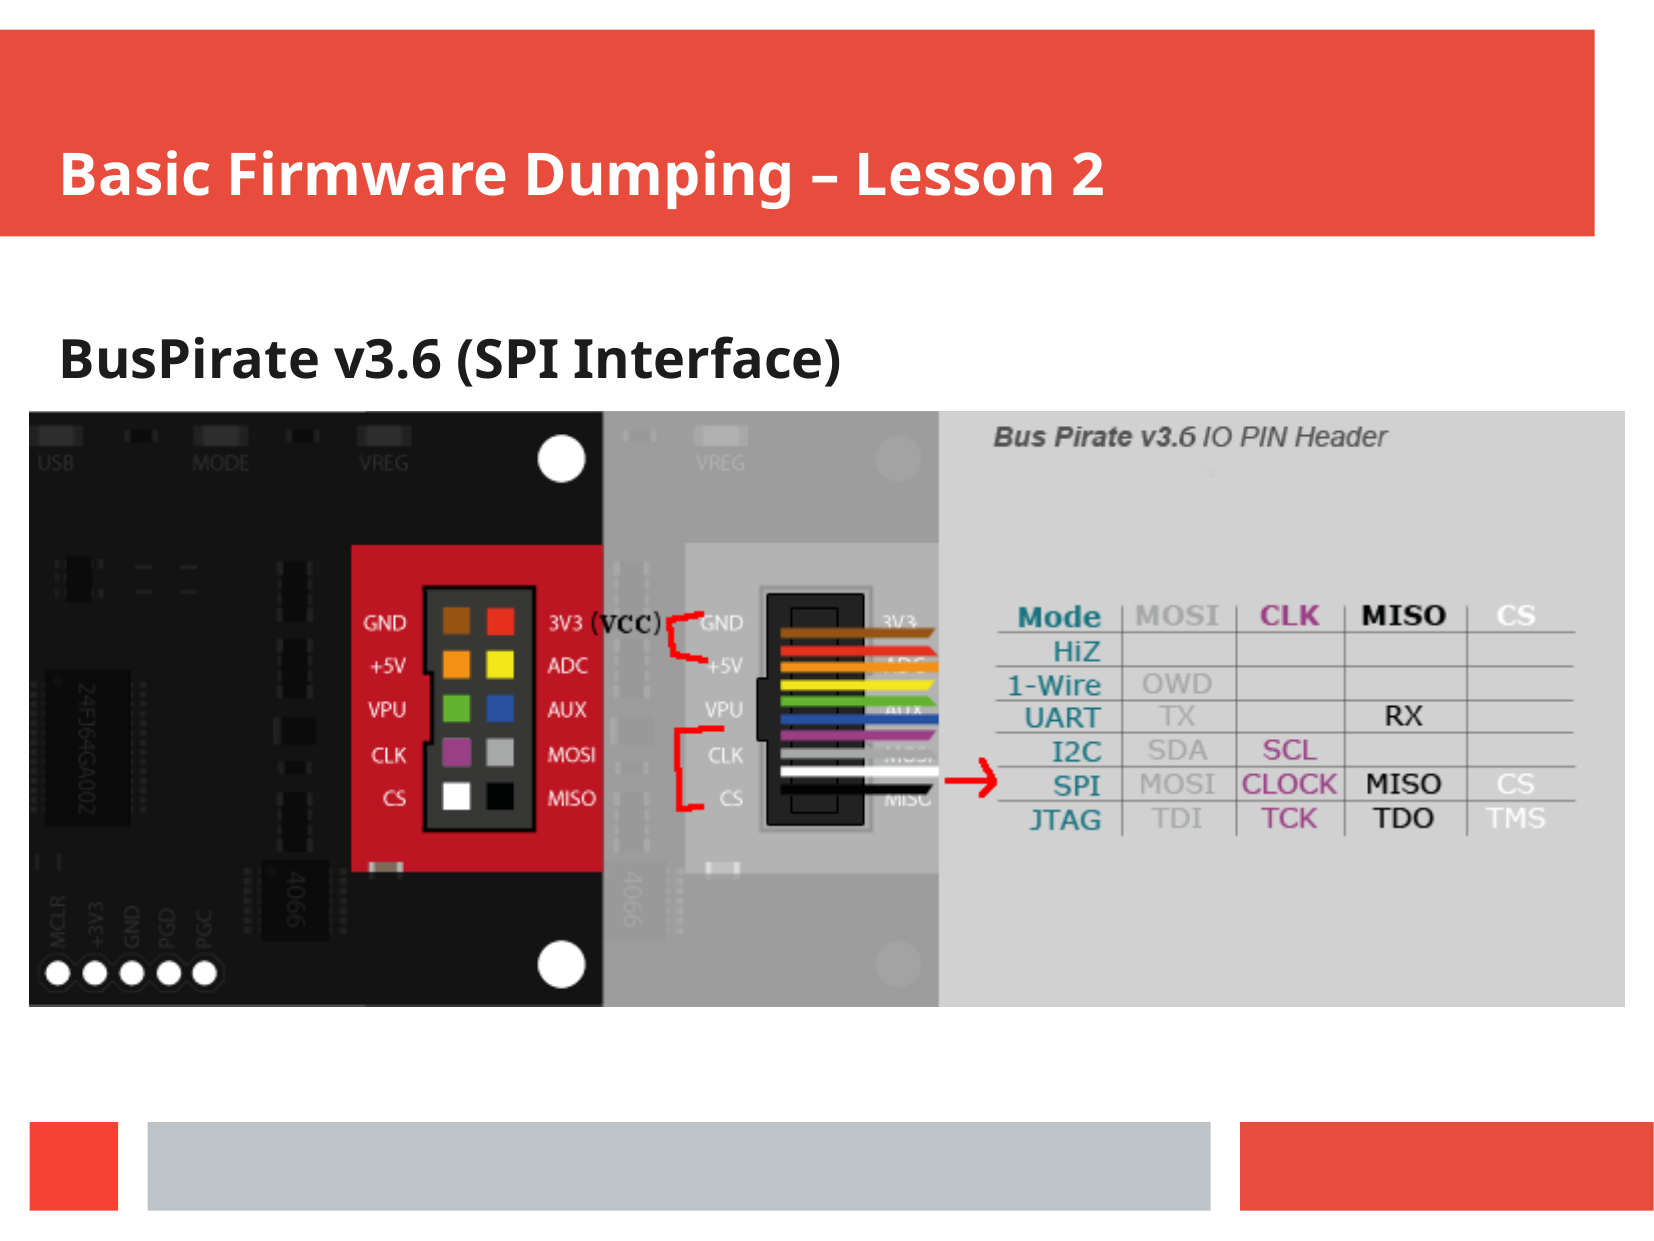

Basic Firmware Dumping – Lesson 2
BusPirate v3.6 (SPI Interface)